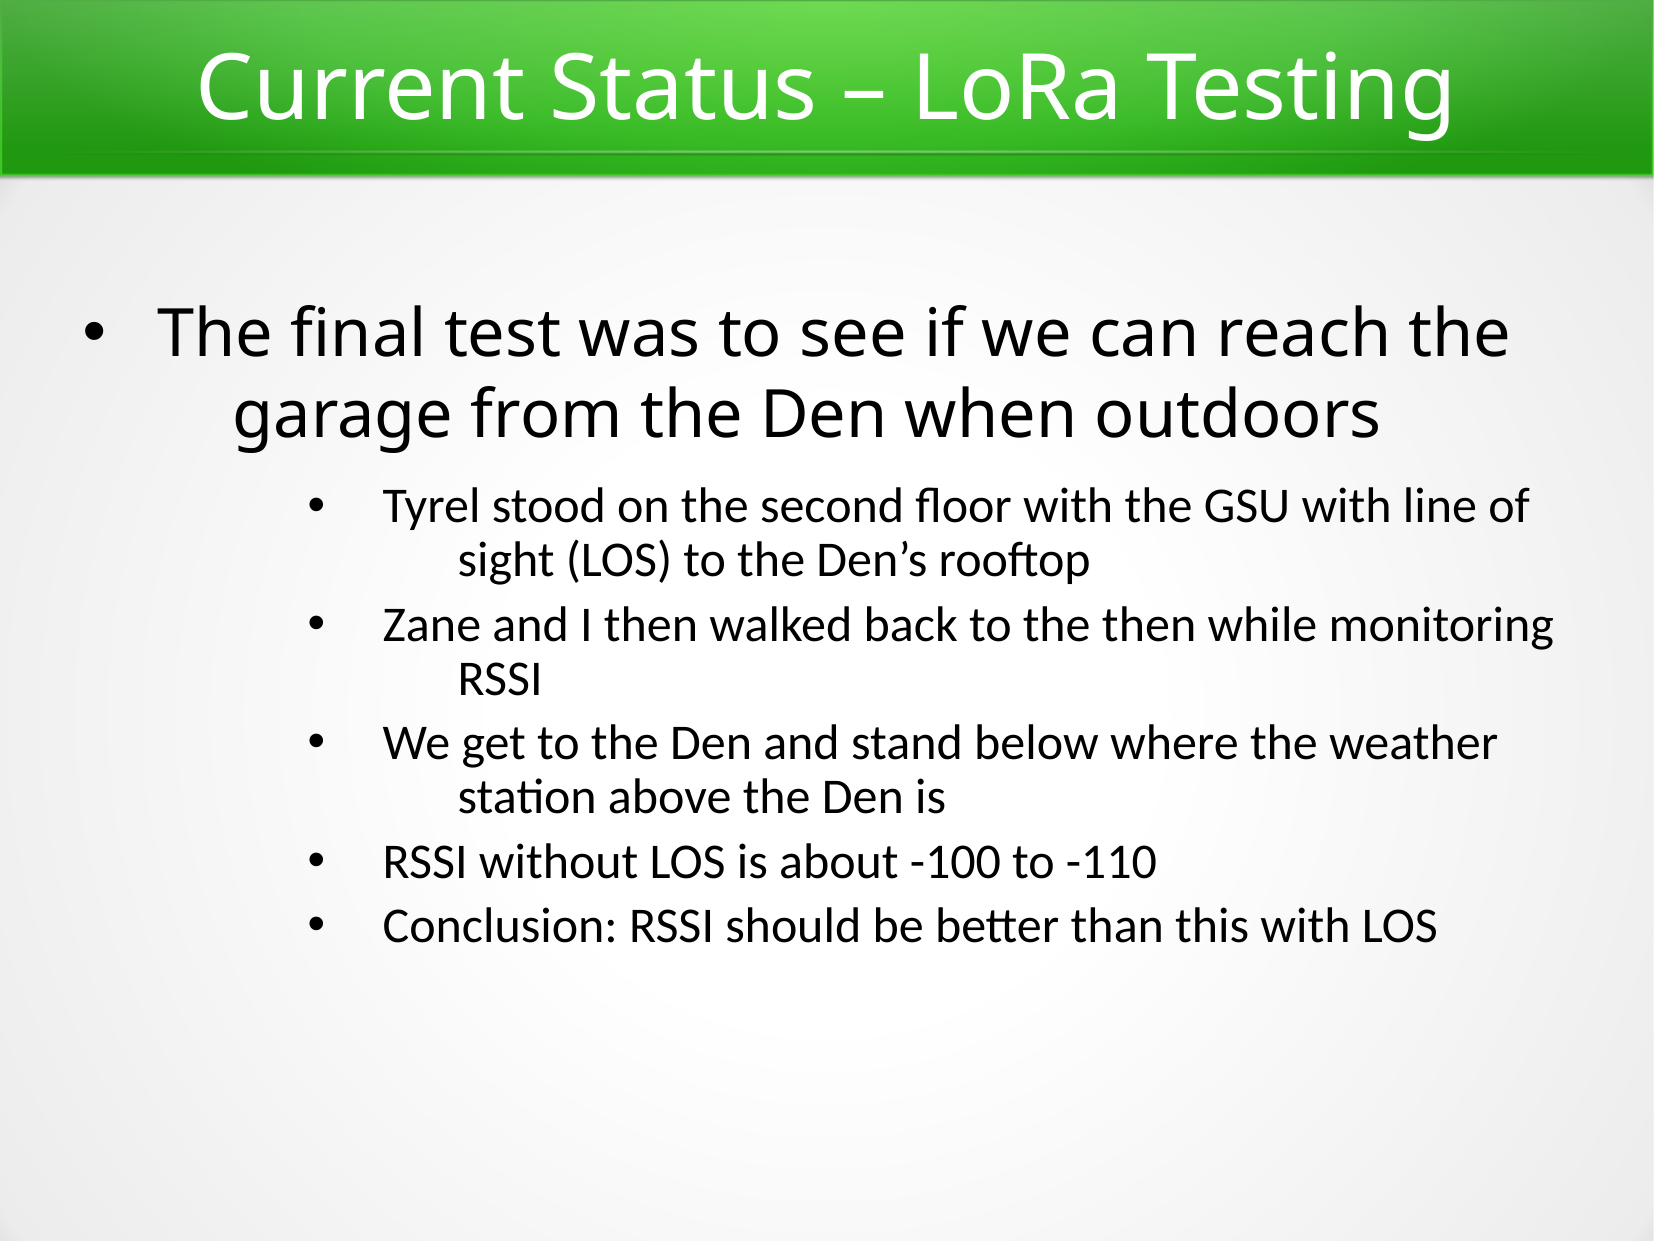

# Current Status – LoRa Testing
The final test was to see if we can reach the garage from the Den when outdoors
Tyrel stood on the second floor with the GSU with line of sight (LOS) to the Den’s rooftop
Zane and I then walked back to the then while monitoring RSSI
We get to the Den and stand below where the weather station above the Den is
RSSI without LOS is about -100 to -110
Conclusion: RSSI should be better than this with LOS